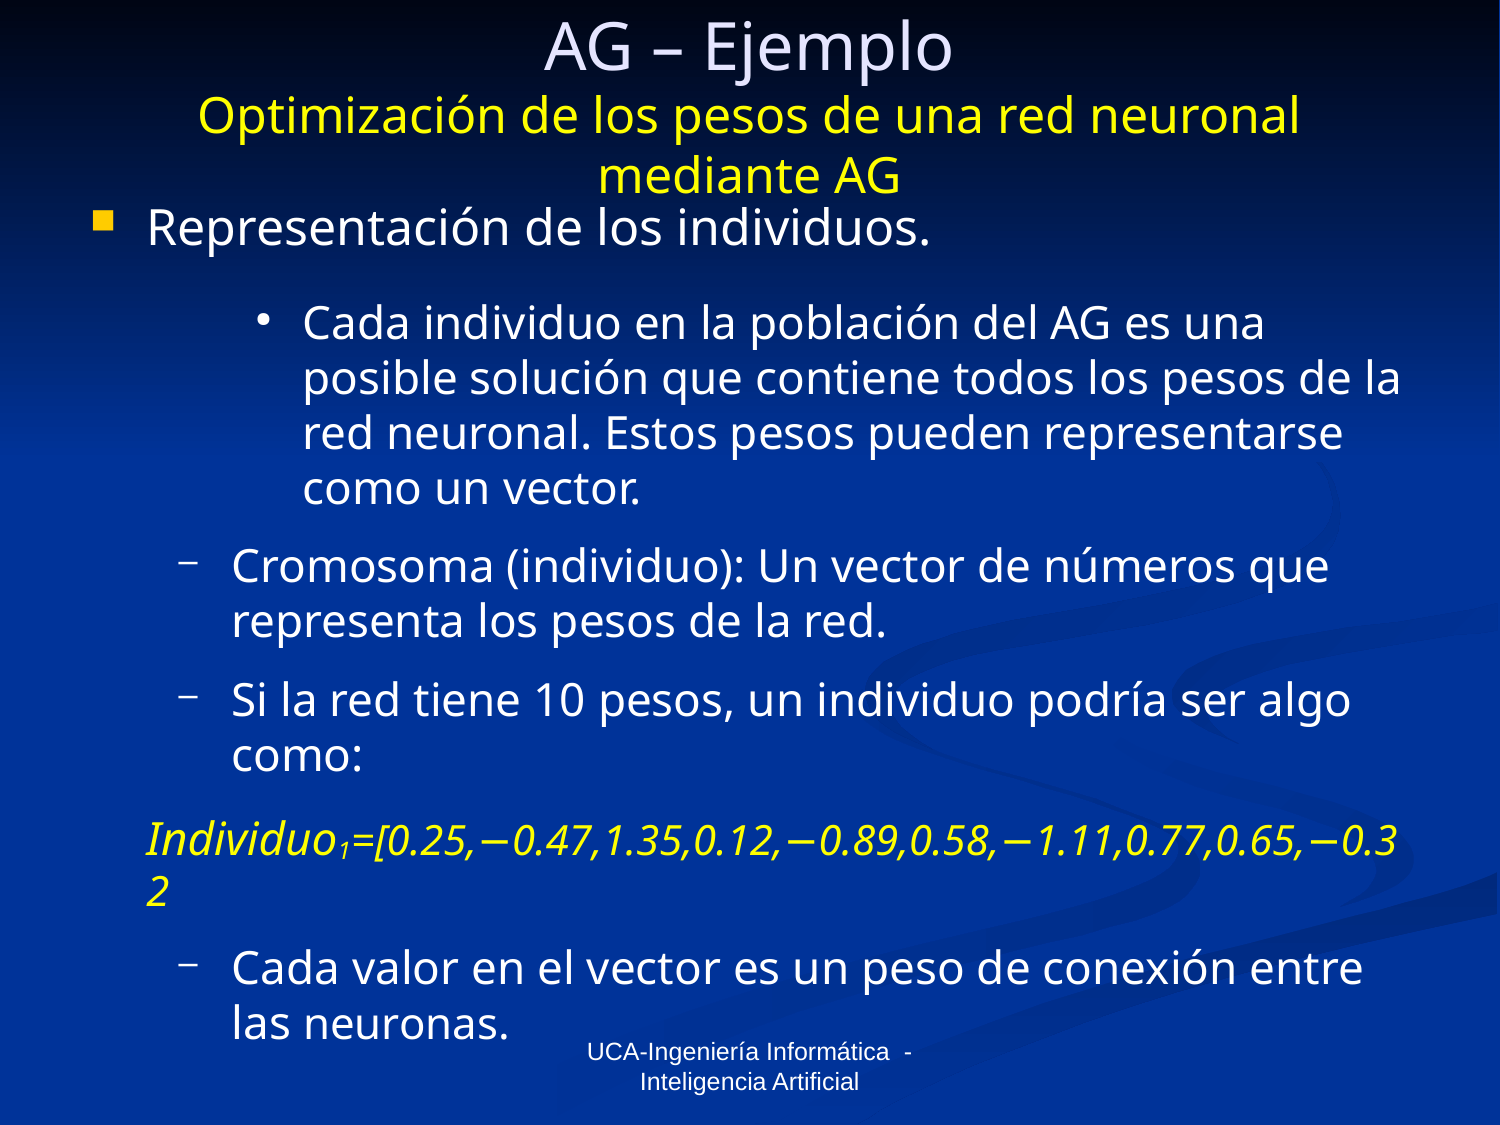

# AG – Ejemplo Optimización de los pesos de una red neuronal mediante AG
Representación de los individuos.
Cada individuo en la población del AG es una posible solución que contiene todos los pesos de la red neuronal. Estos pesos pueden representarse como un vector.
Cromosoma (individuo): Un vector de números que representa los pesos de la red.
Si la red tiene 10 pesos, un individuo podría ser algo como:
Individuo1=[0.25,−0.47,1.35,0.12,−0.89,0.58,−1.11,0.77,0.65,−0.32
Cada valor en el vector es un peso de conexión entre las neuronas.
UCA-Ingeniería Informática - Inteligencia Artificial